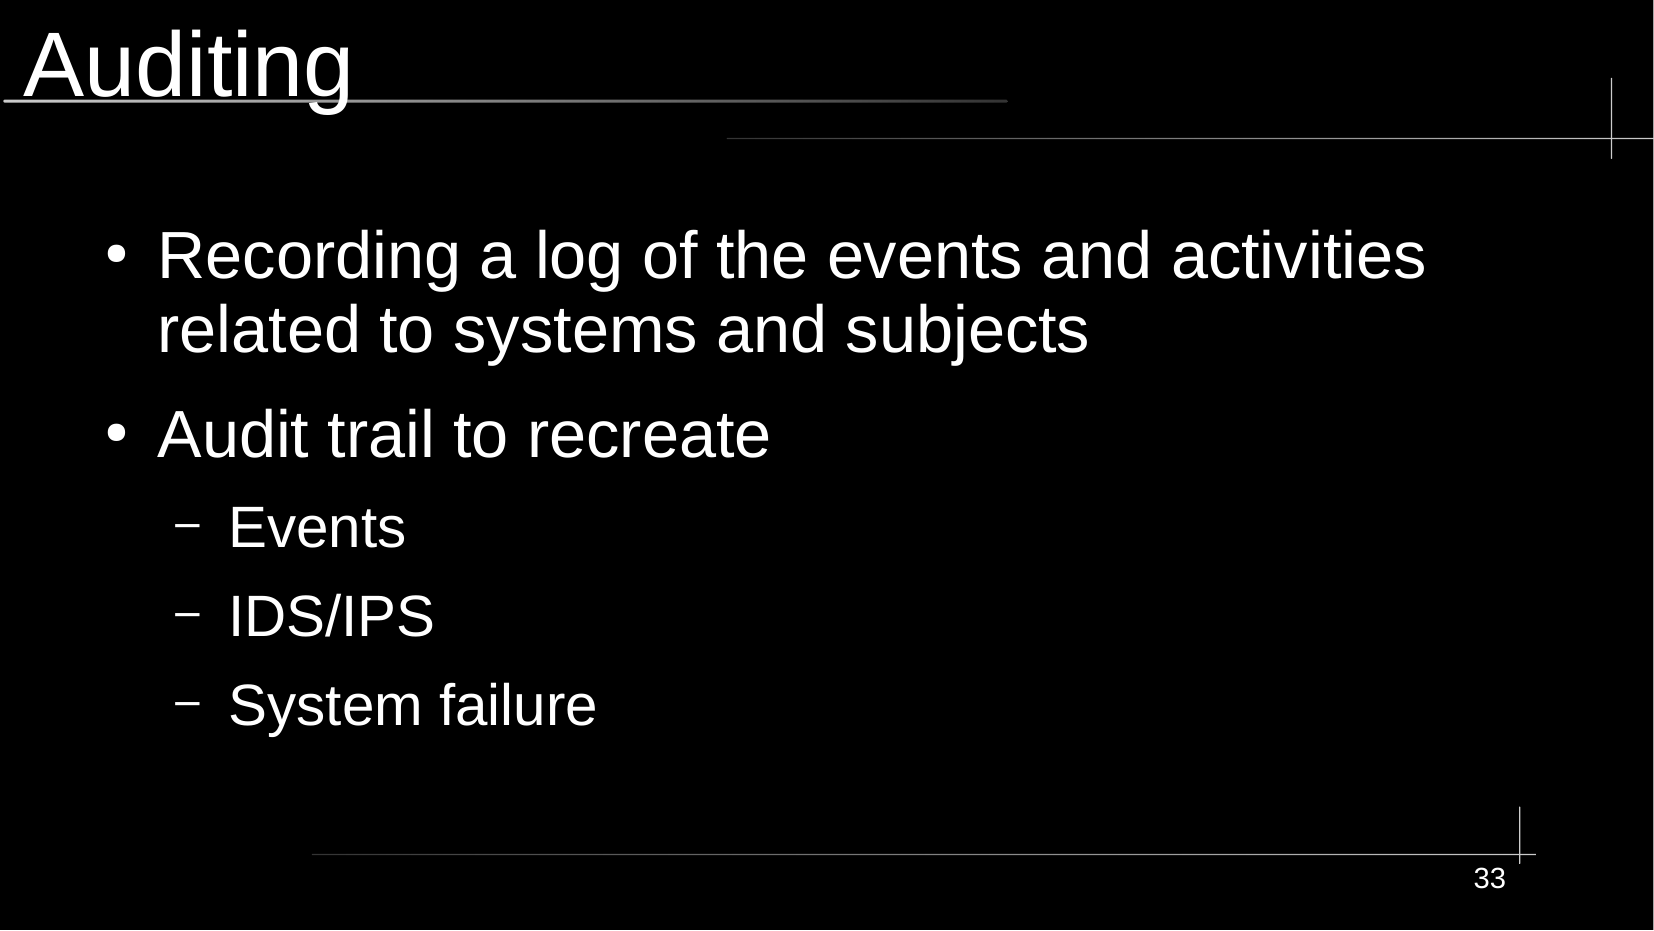

# Auditing
Recording a log of the events and activities related to systems and subjects
Audit trail to recreate
Events
IDS/IPS
System failure
33